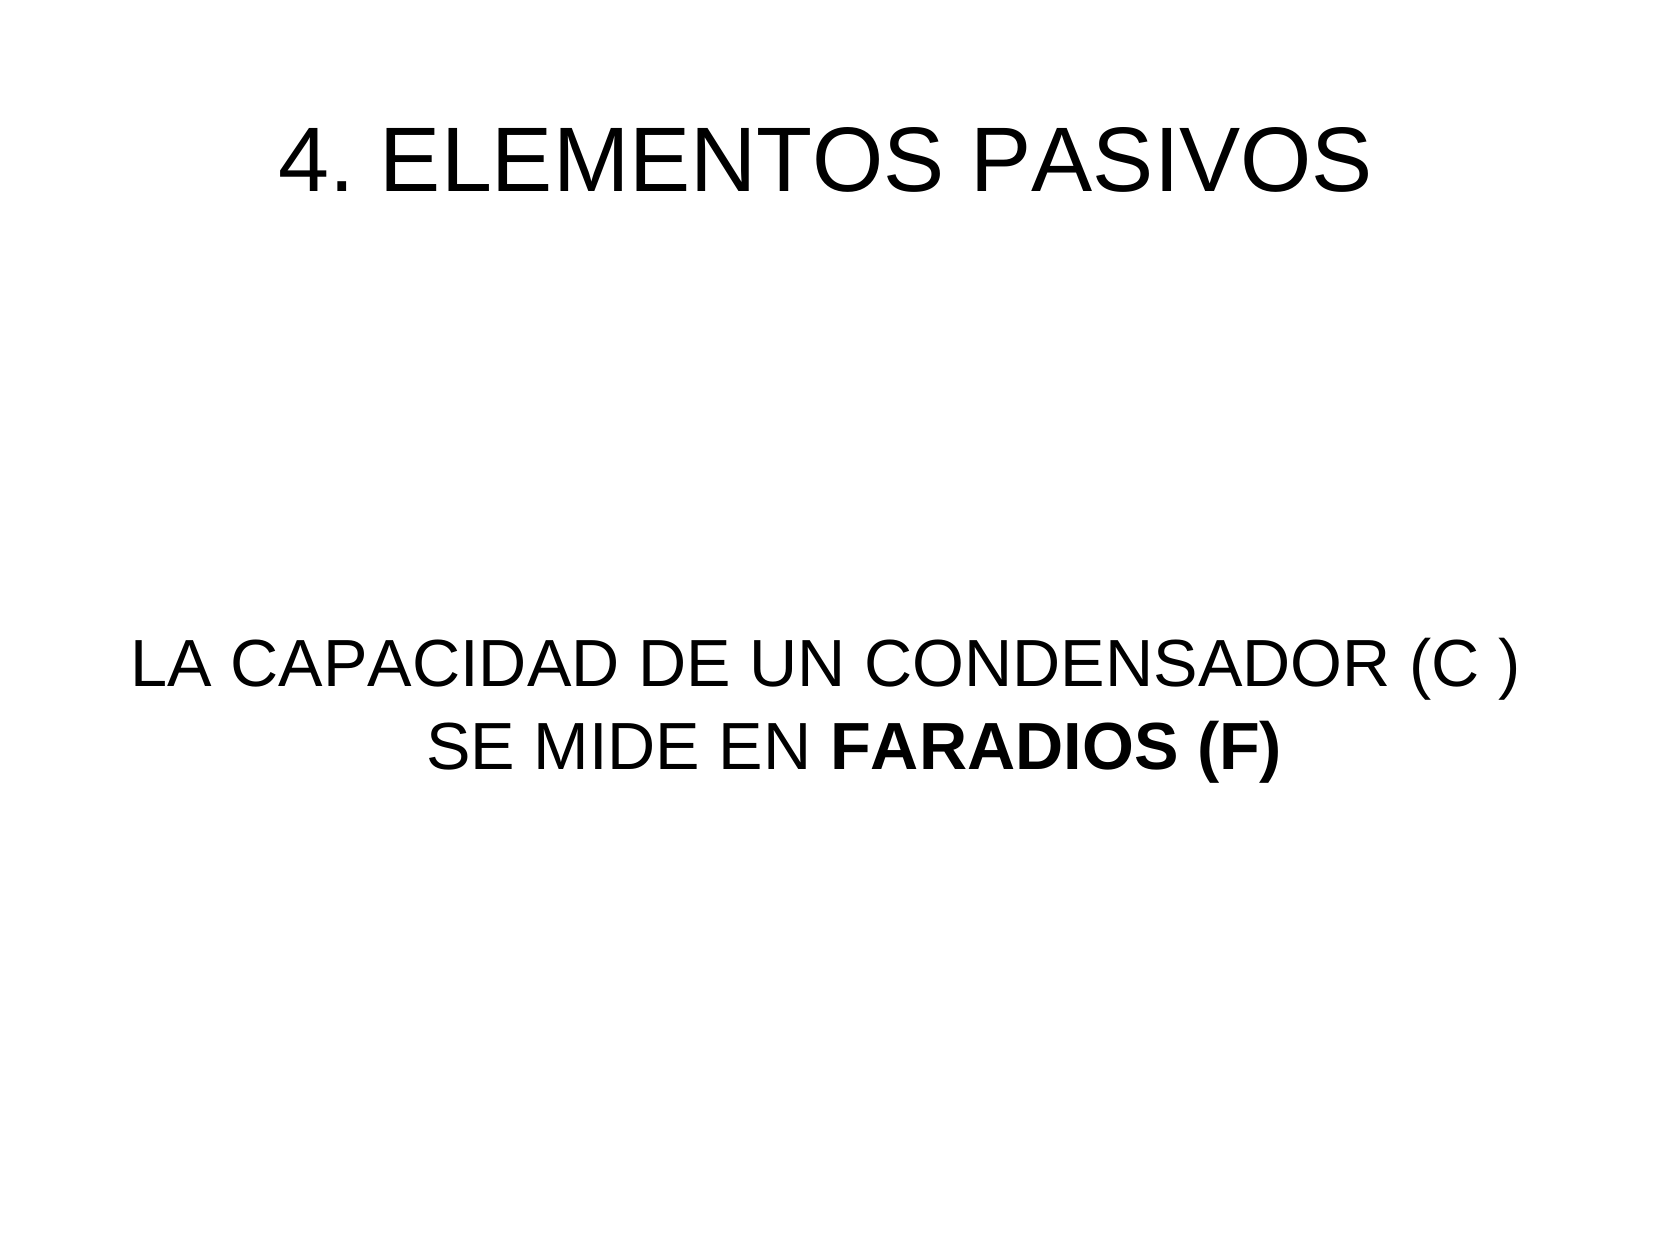

# 4. ELEMENTOS PASIVOS
LA CAPACIDAD DE UN CONDENSADOR (C ) SE MIDE EN FARADIOS (F)